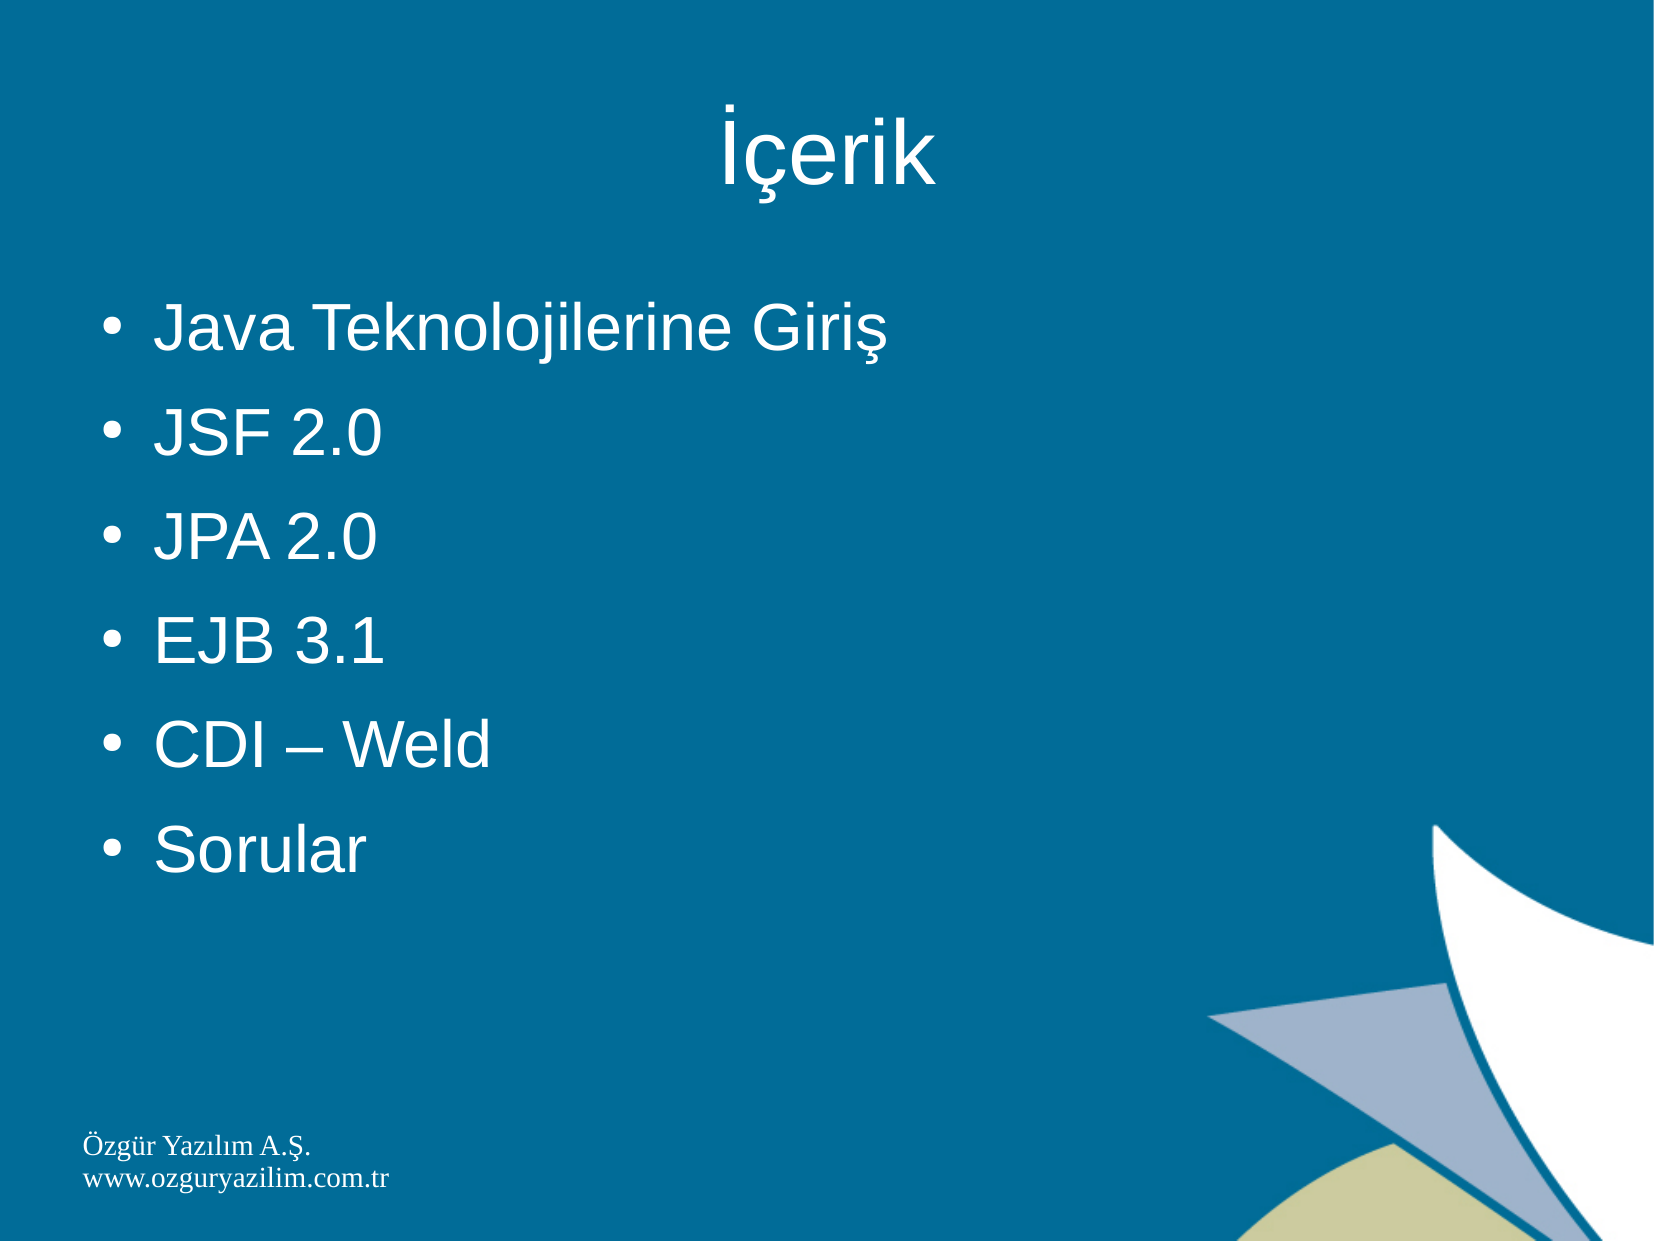

# İçerik
Java Teknolojilerine Giriş
JSF 2.0
JPA 2.0
EJB 3.1
CDI – Weld
Sorular